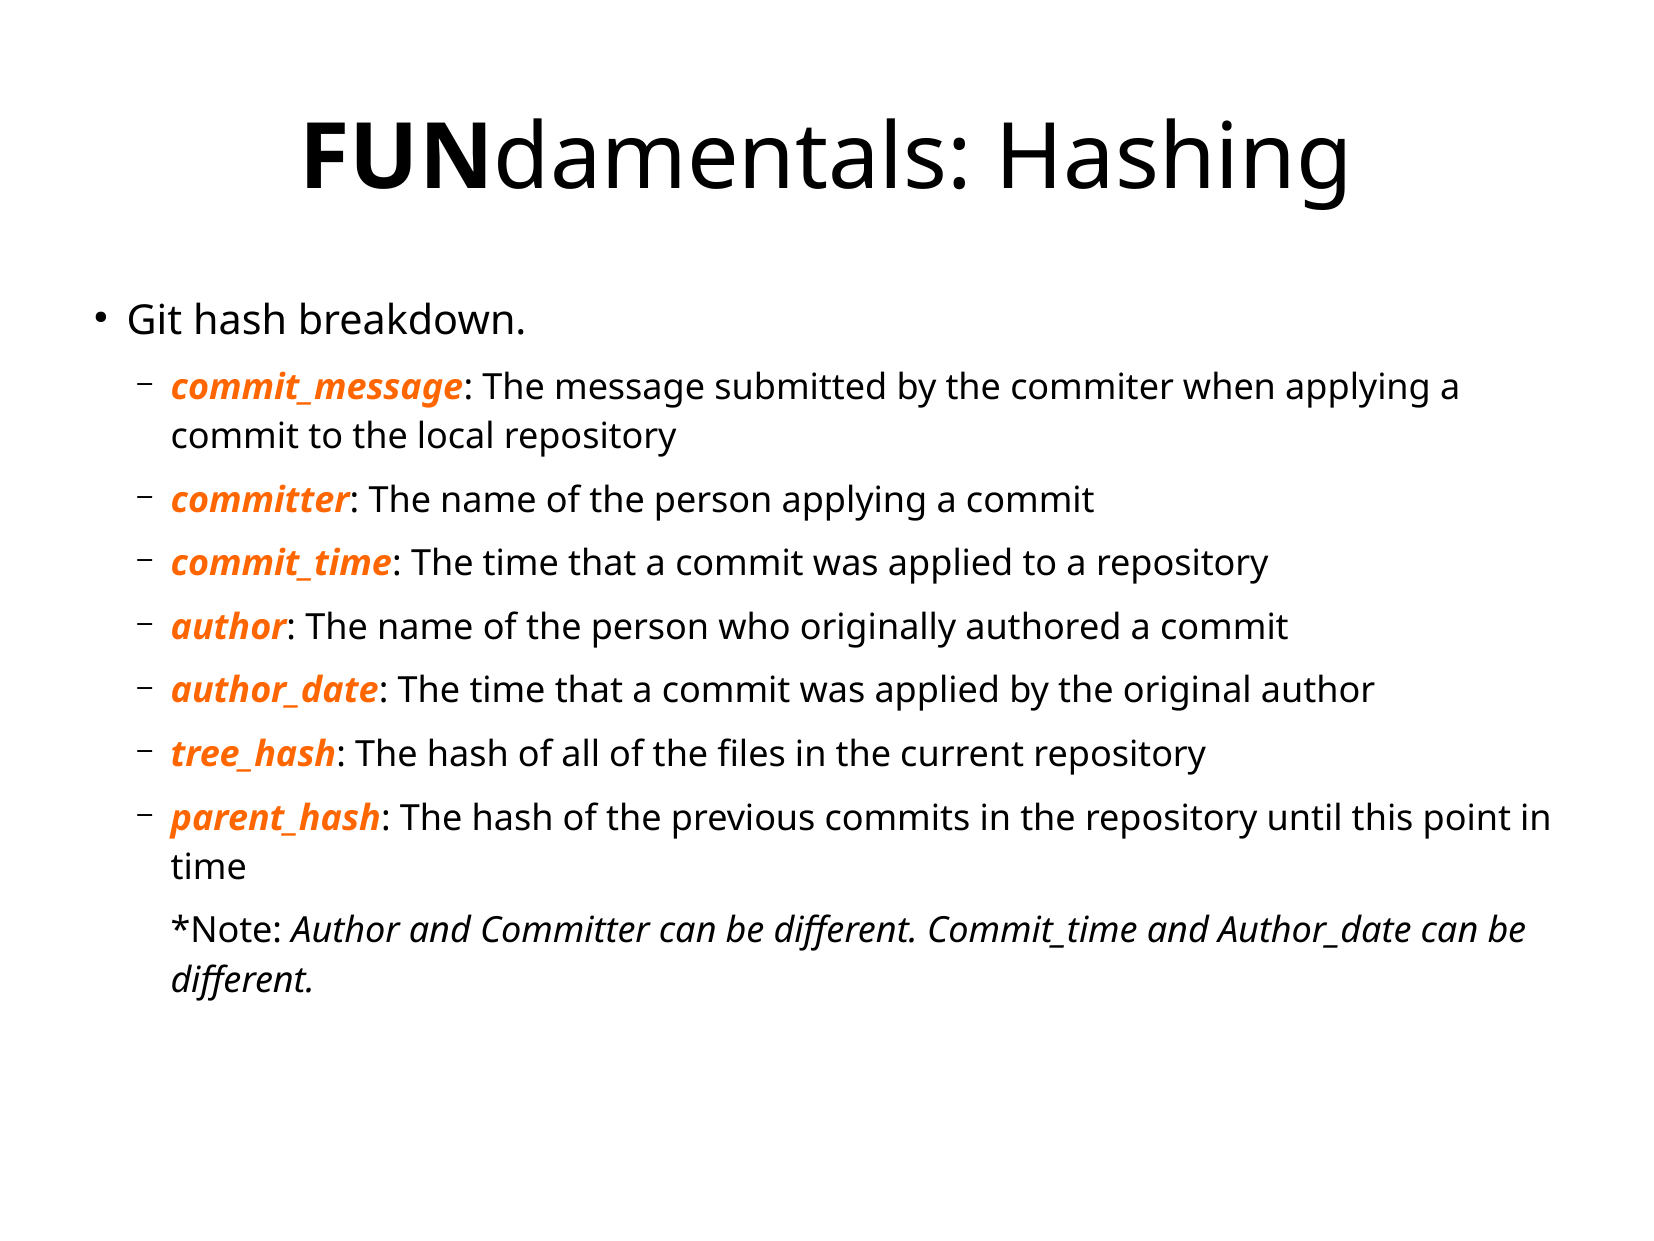

# FUNdamentals: Hashing
Git hash breakdown.
commit_message: The message submitted by the commiter when applying a commit to the local repository
committer: The name of the person applying a commit
commit_time: The time that a commit was applied to a repository
author: The name of the person who originally authored a commit
author_date: The time that a commit was applied by the original author
tree_hash: The hash of all of the files in the current repository
parent_hash: The hash of the previous commits in the repository until this point in time
*Note: Author and Committer can be different. Commit_time and Author_date can be different.